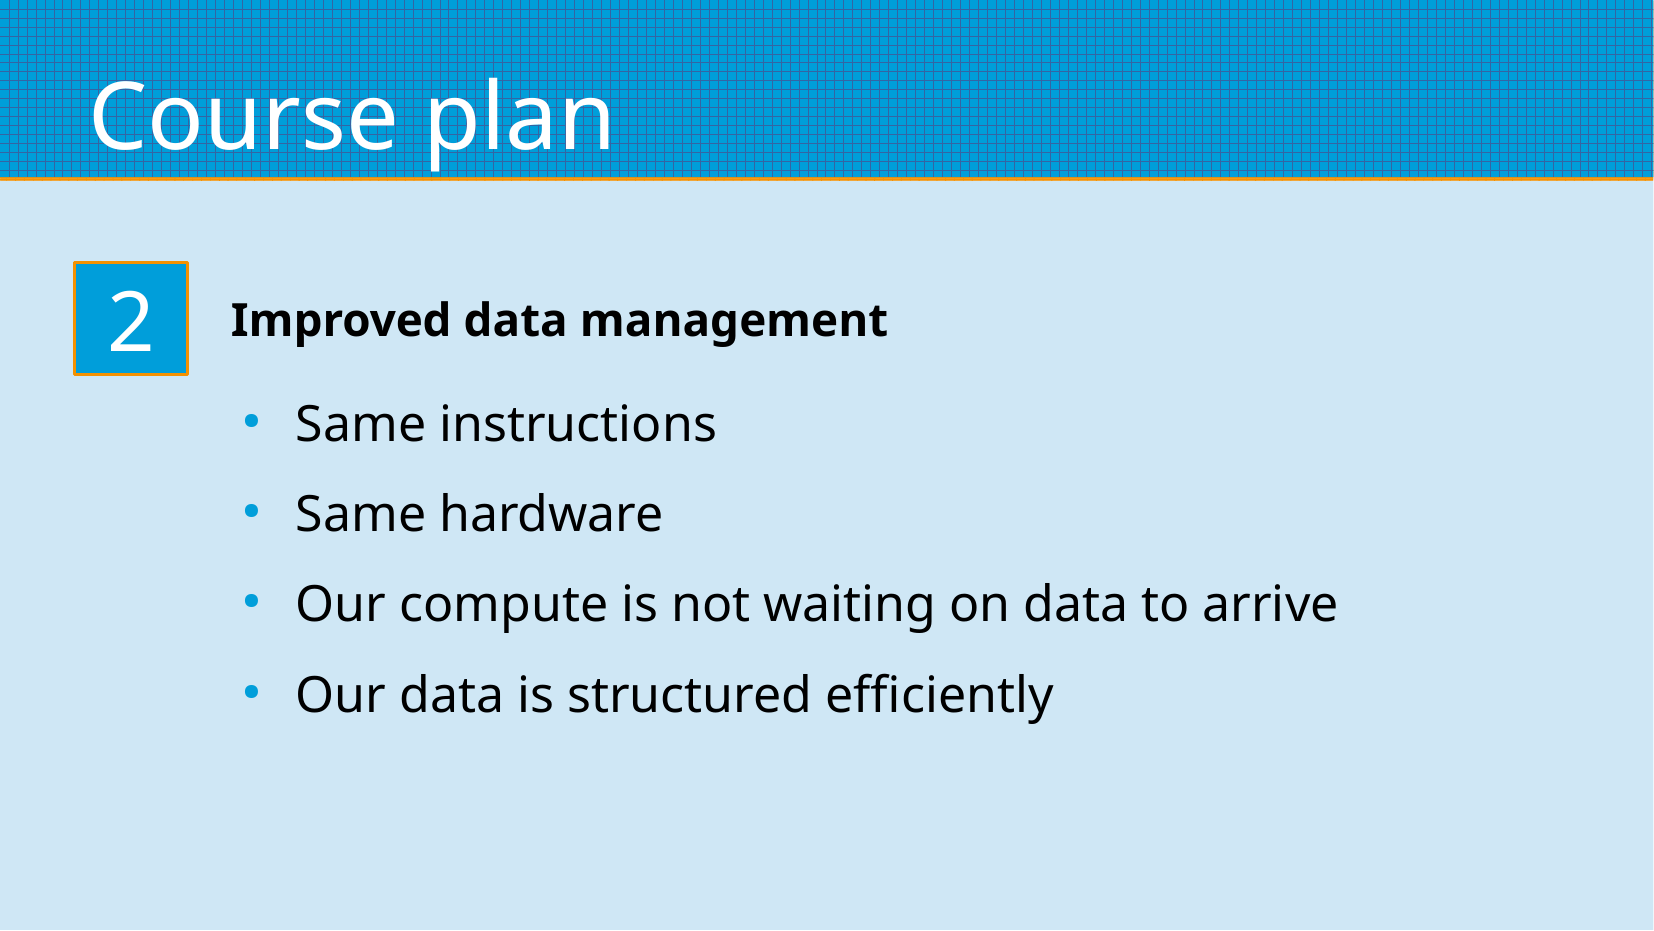

# Course plan
2
Improved data management
Same instructions
Same hardware
Our compute is not waiting on data to arrive
Our data is structured efficiently